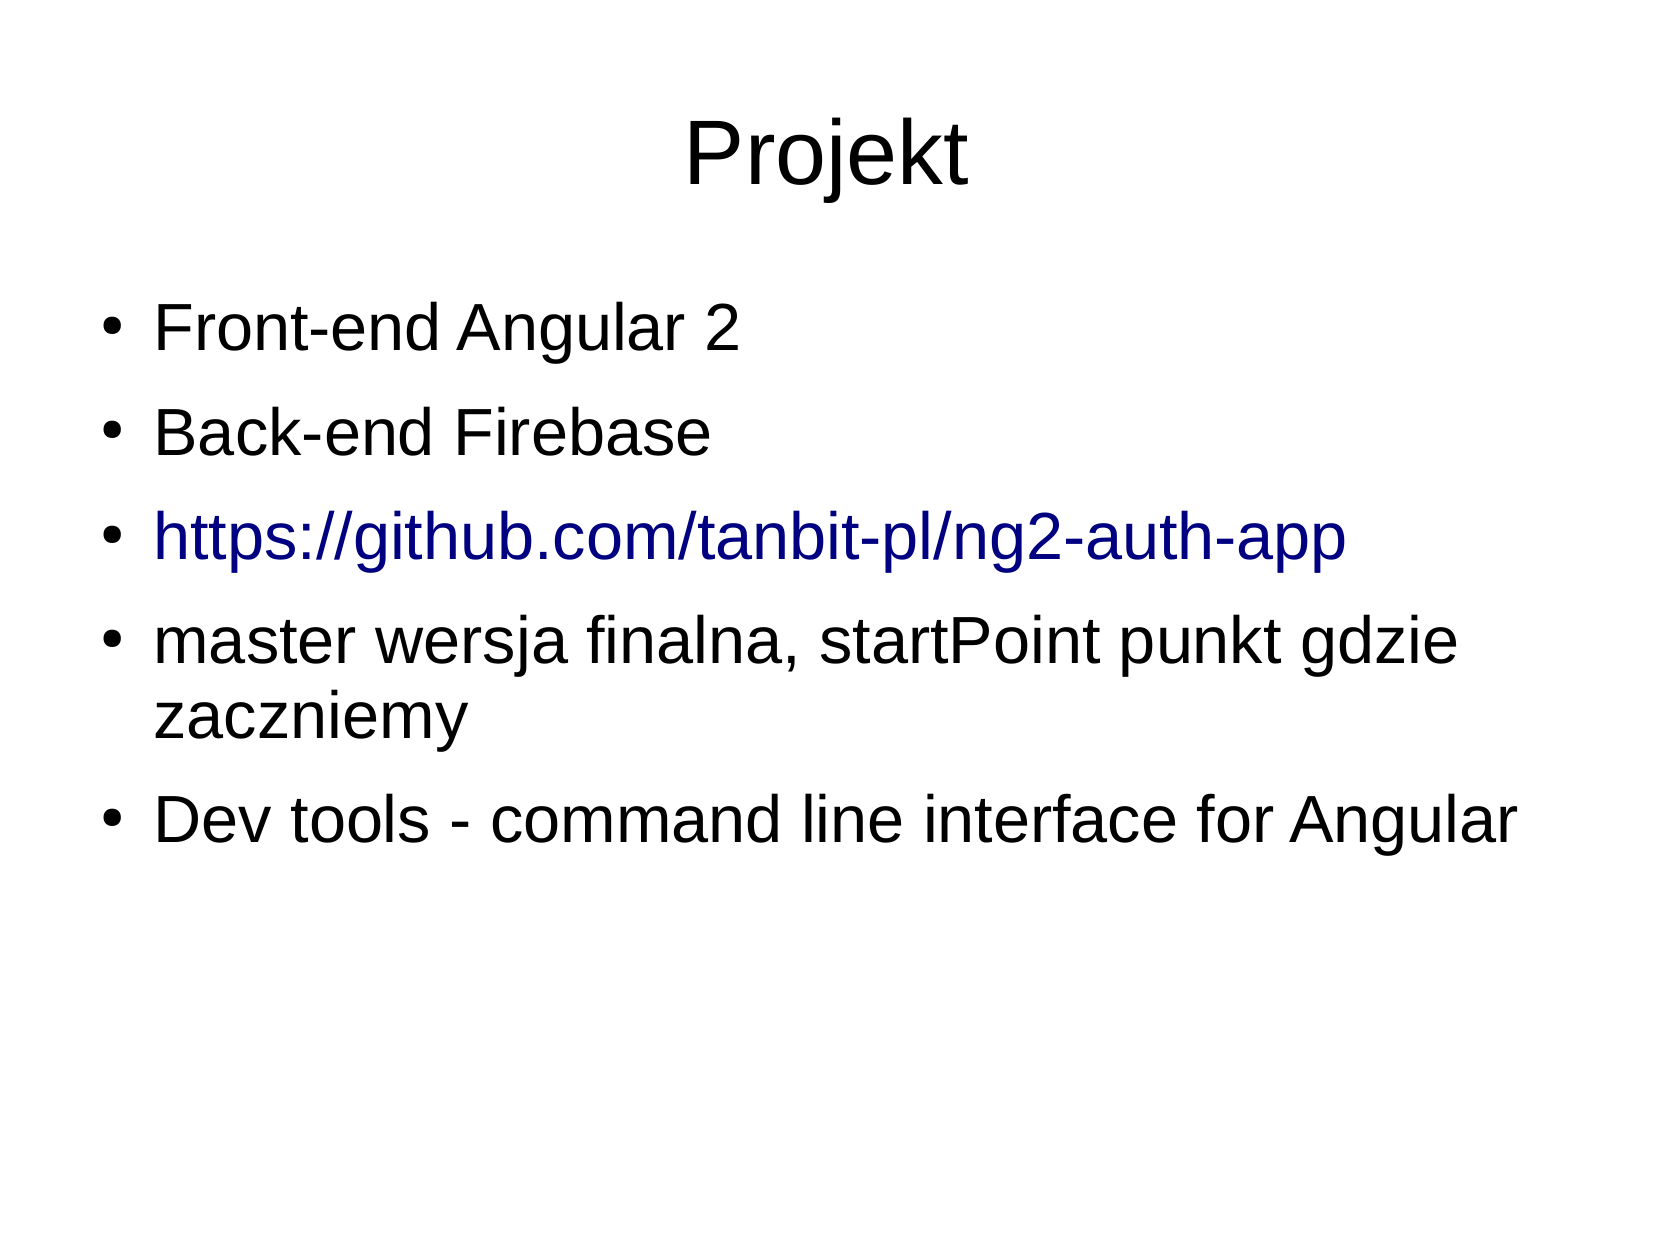

# Projekt
Front-end Angular 2
Back-end Firebase
https://github.com/tanbit-pl/ng2-auth-app
master wersja finalna, startPoint punkt gdzie zaczniemy
Dev tools - command line interface for Angular